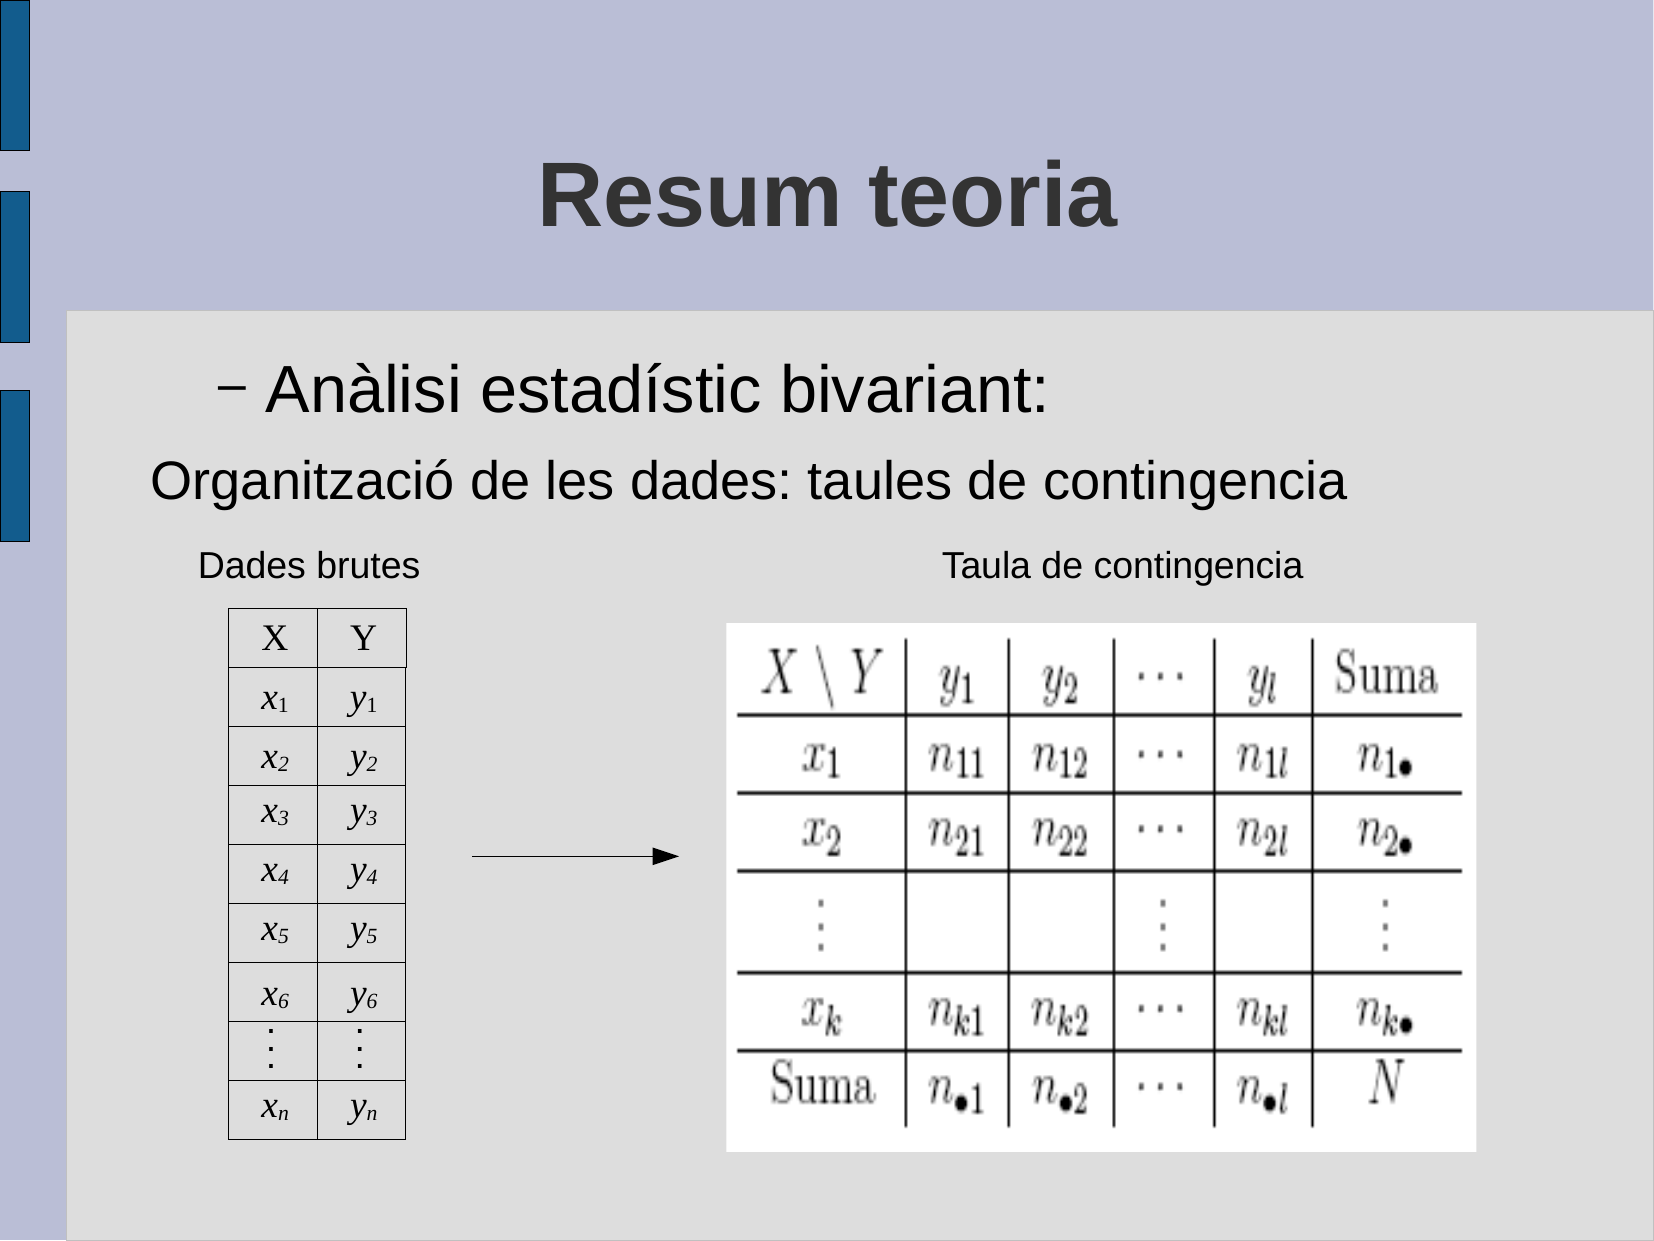

# Resum teoria
Anàlisi estadístic bivariant:
Organització de les dades: taules de contingencia
Dades brutes
Taula de contingencia
X
Y
x1
y1
x2
y2
x3
y3
x4
y4
x5
y5
x6
y6
.
.
.
.
.
.
xn
yn